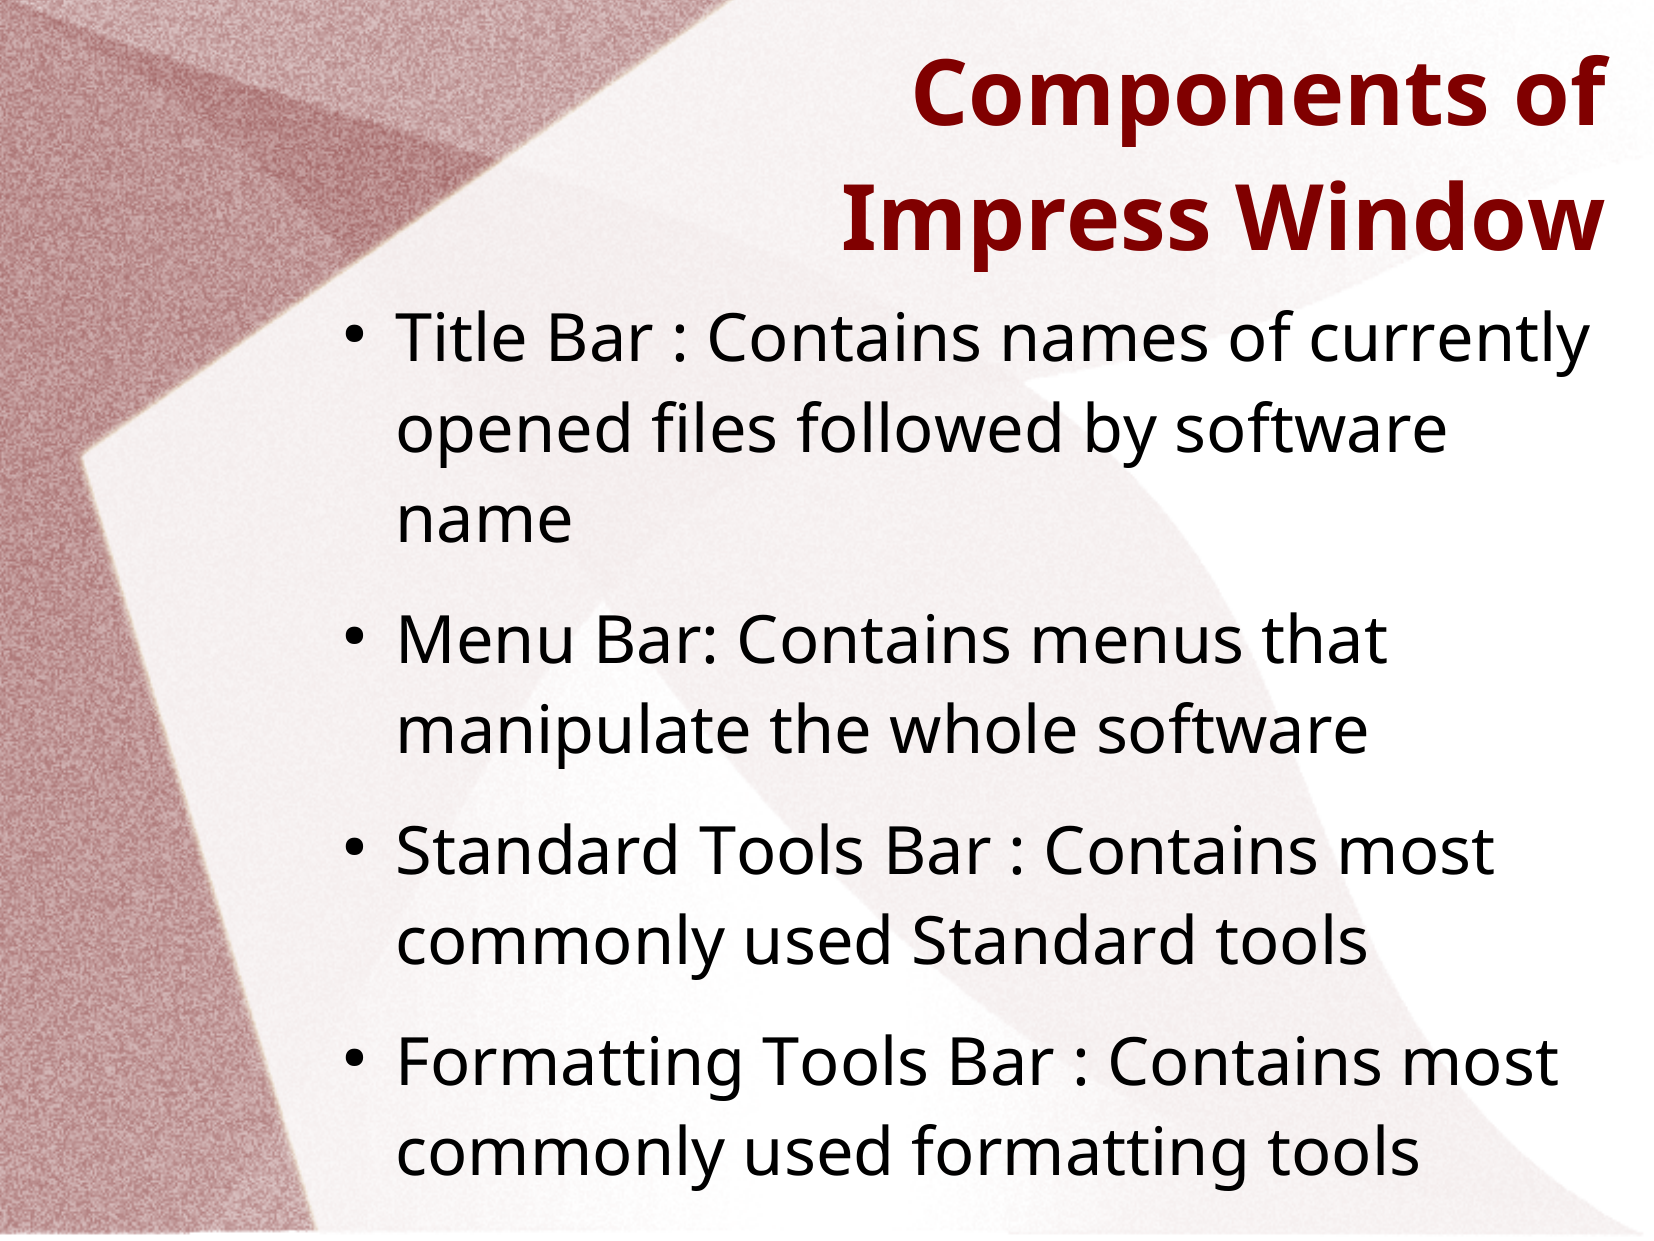

# Components of Impress Window
Title Bar : Contains names of currently opened files followed by software name
Menu Bar: Contains menus that manipulate the whole software
Standard Tools Bar : Contains most commonly used Standard tools
Formatting Tools Bar : Contains most commonly used formatting tools